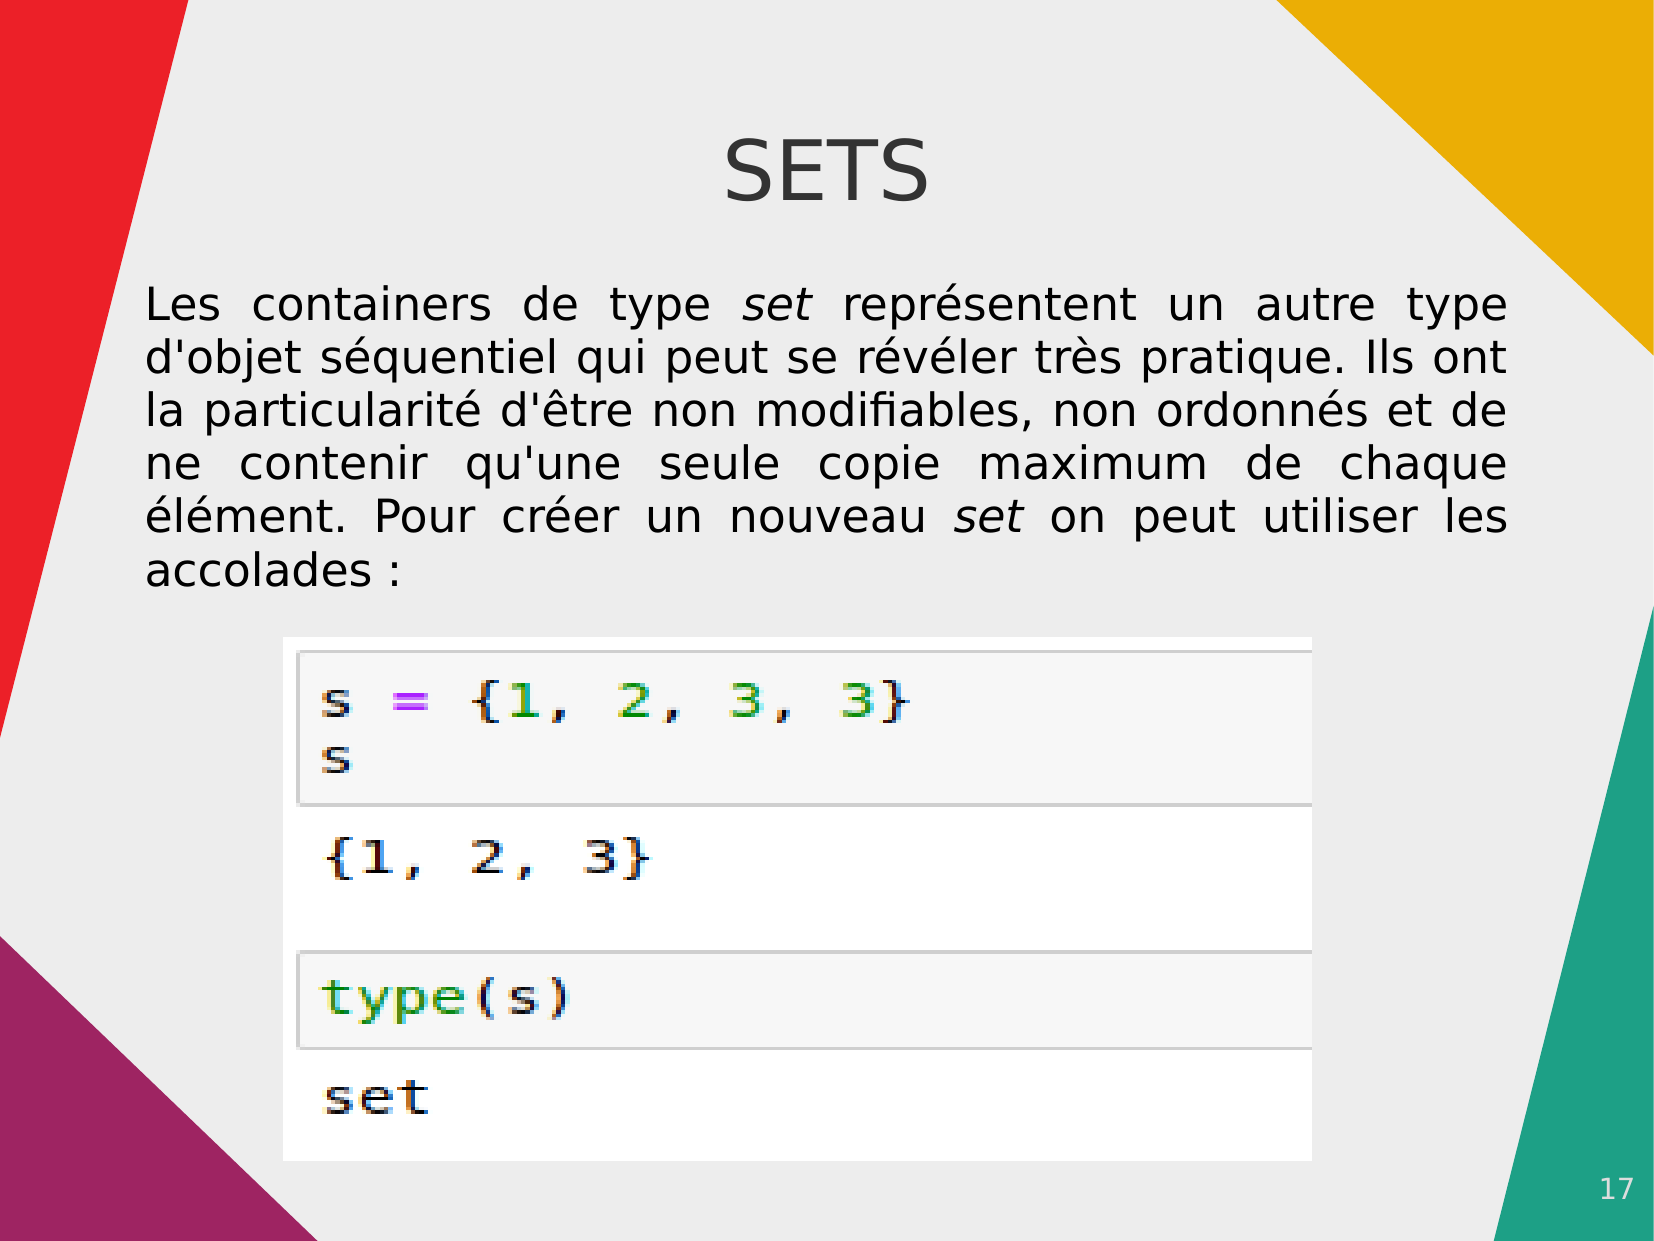

# SETS
Les containers de type set représentent un autre type d'objet séquentiel qui peut se révéler très pratique. Ils ont la particularité d'être non modifiables, non ordonnés et de ne contenir qu'une seule copie maximum de chaque élément. Pour créer un nouveau set on peut utiliser les accolades :
17